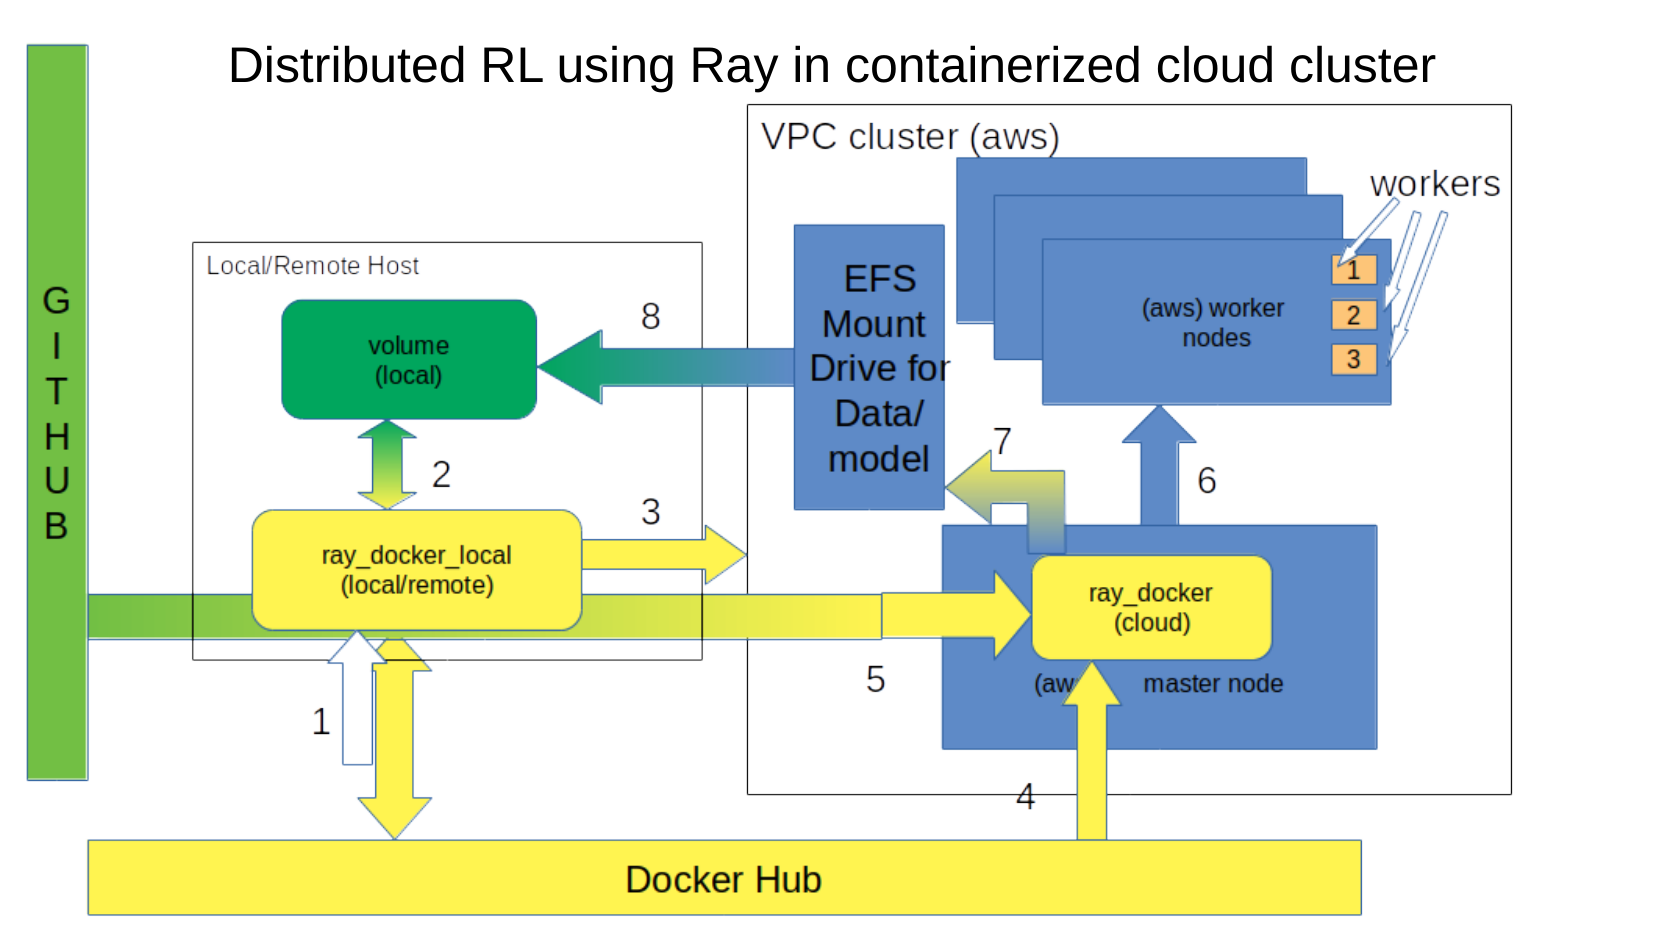

Distributed RL using Ray in containerized cloud cluster